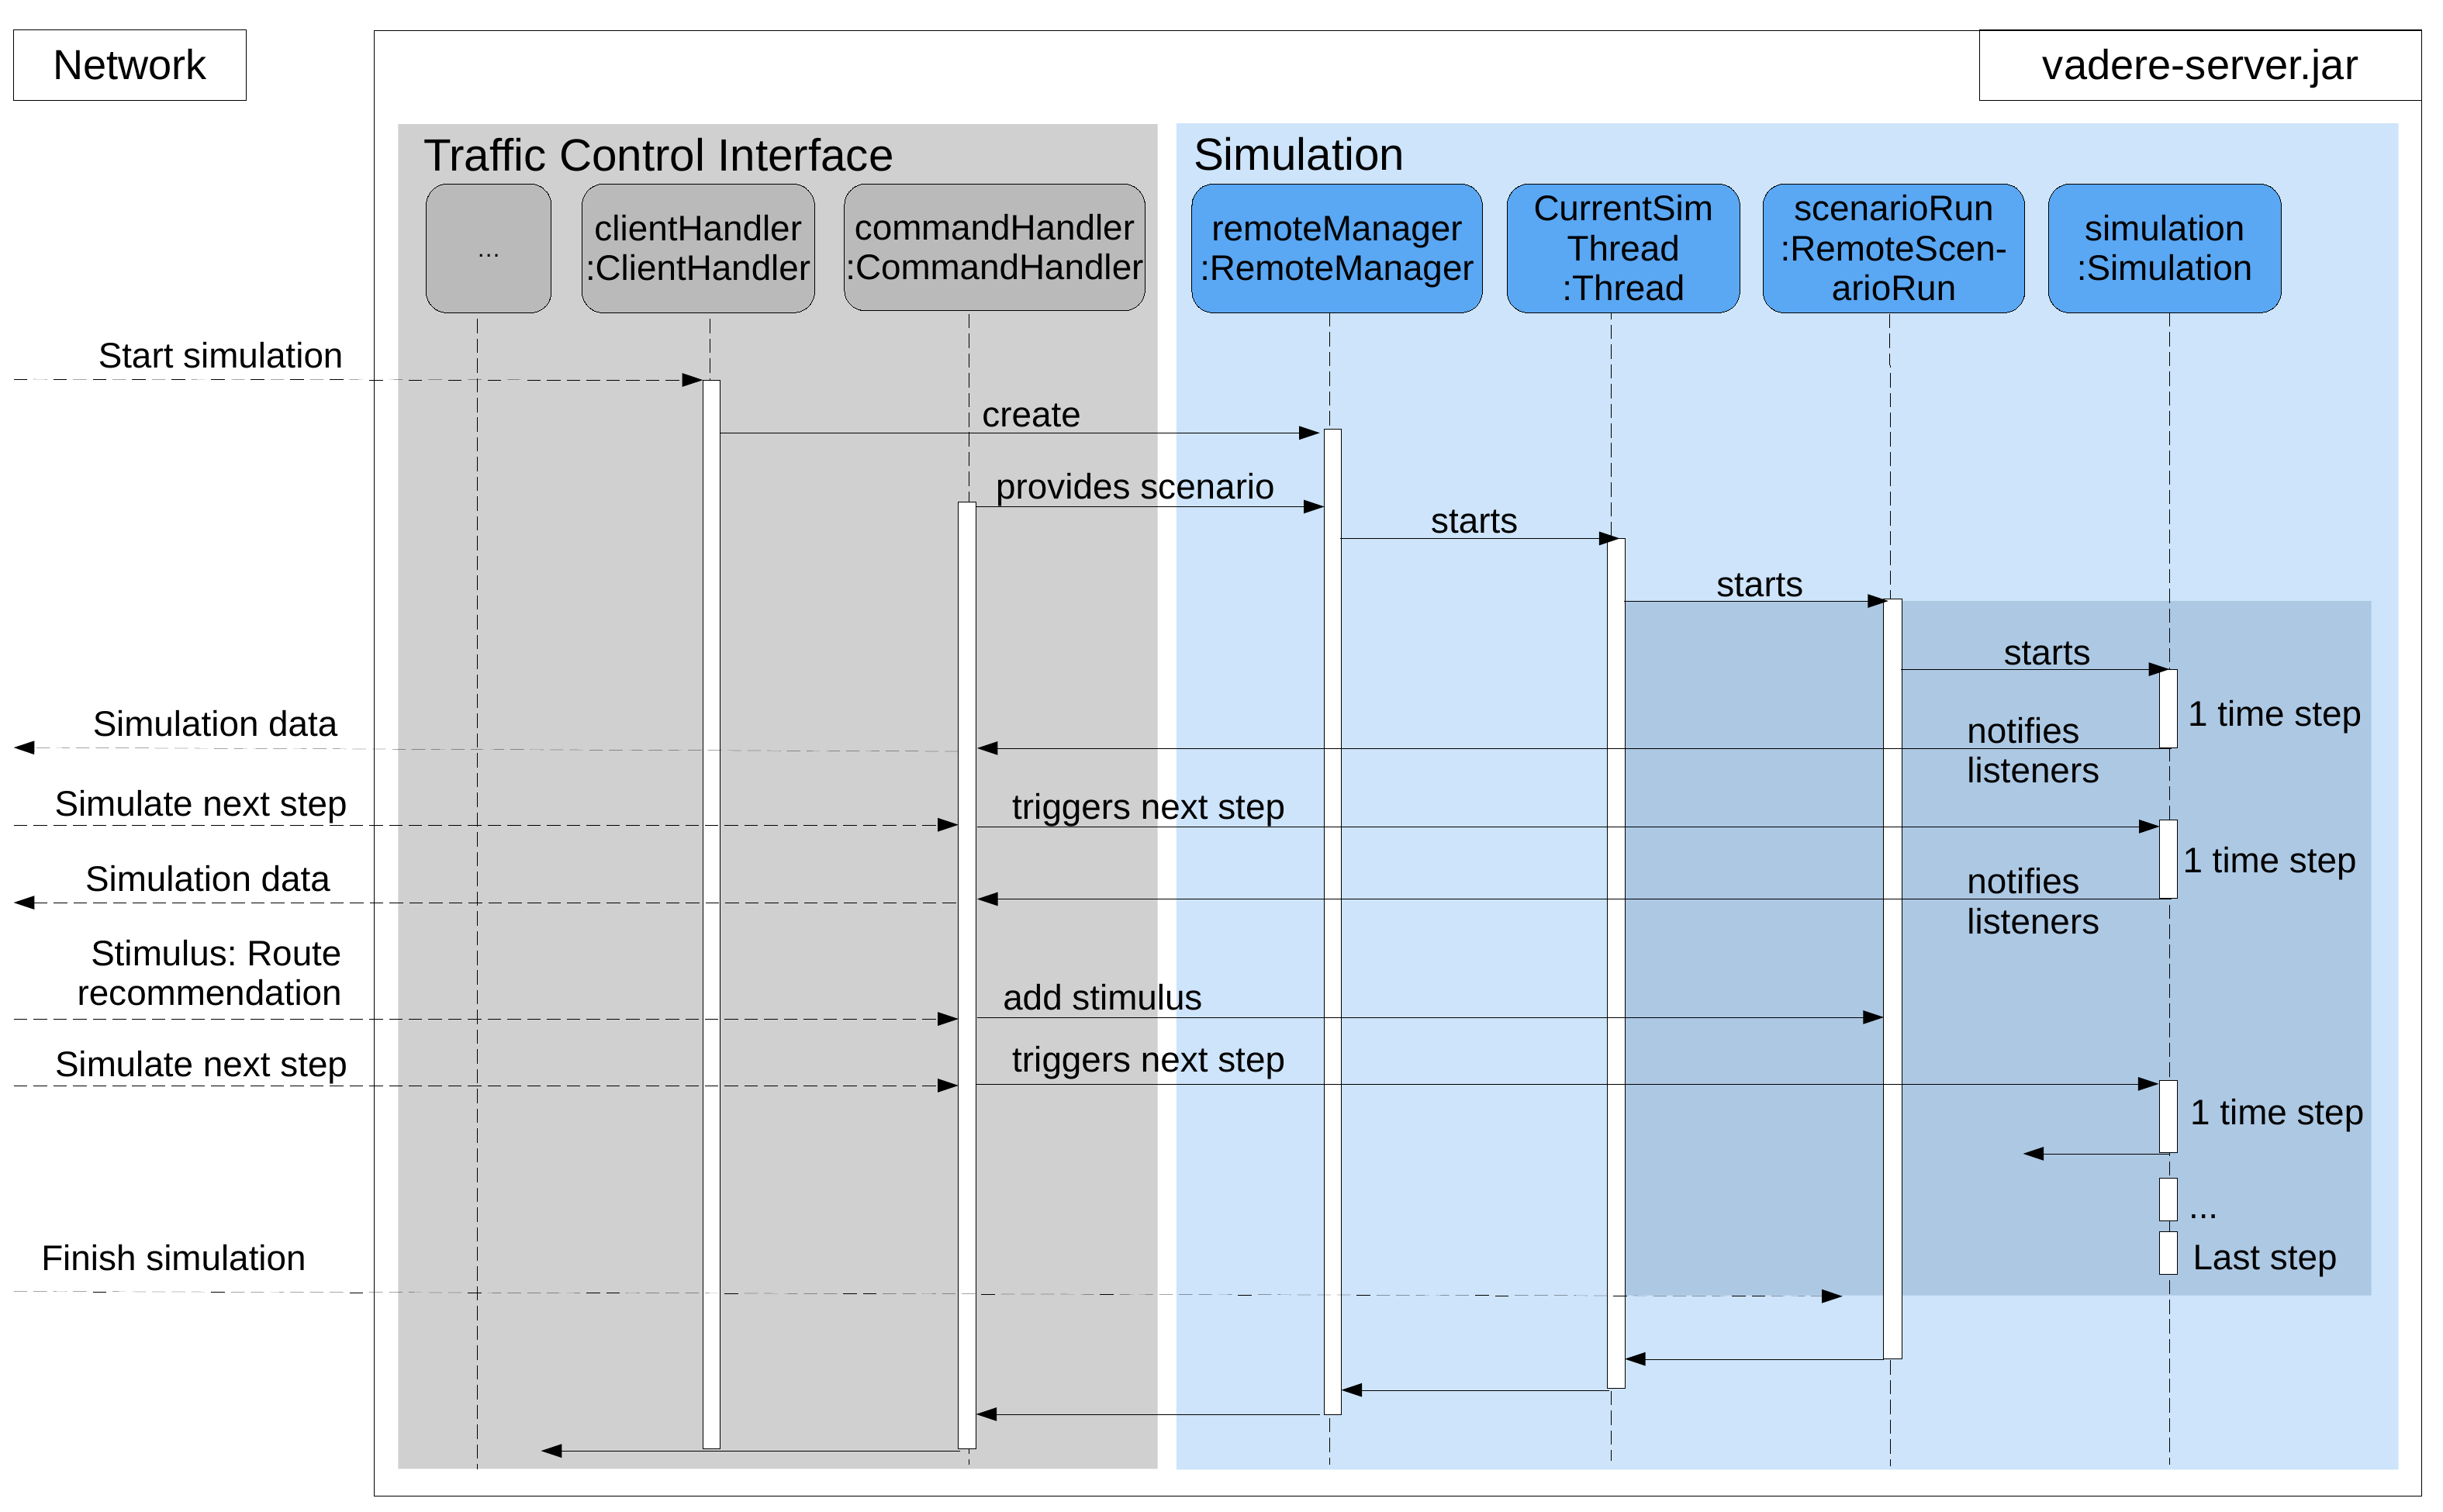

Network
vadere-server.jar
Simulation
Traffic Control Interface
…
clientHandler
:ClientHandler
commandHandler
:CommandHandler
remoteManager
:RemoteManager
CurrentSim
Thread
:Thread
scenarioRun
:RemoteScen-
arioRun
simulation
:Simulation
Start simulation
create
provides scenario
starts
starts
starts
1 time step
Simulation data
notifies listeners
Simulate next step
triggers next step
1 time step
Simulation data
notifies listeners
Stimulus: Route recommendation
add stimulus
triggers next step
Simulate next step
1 time step
...
Last step
Finish simulation